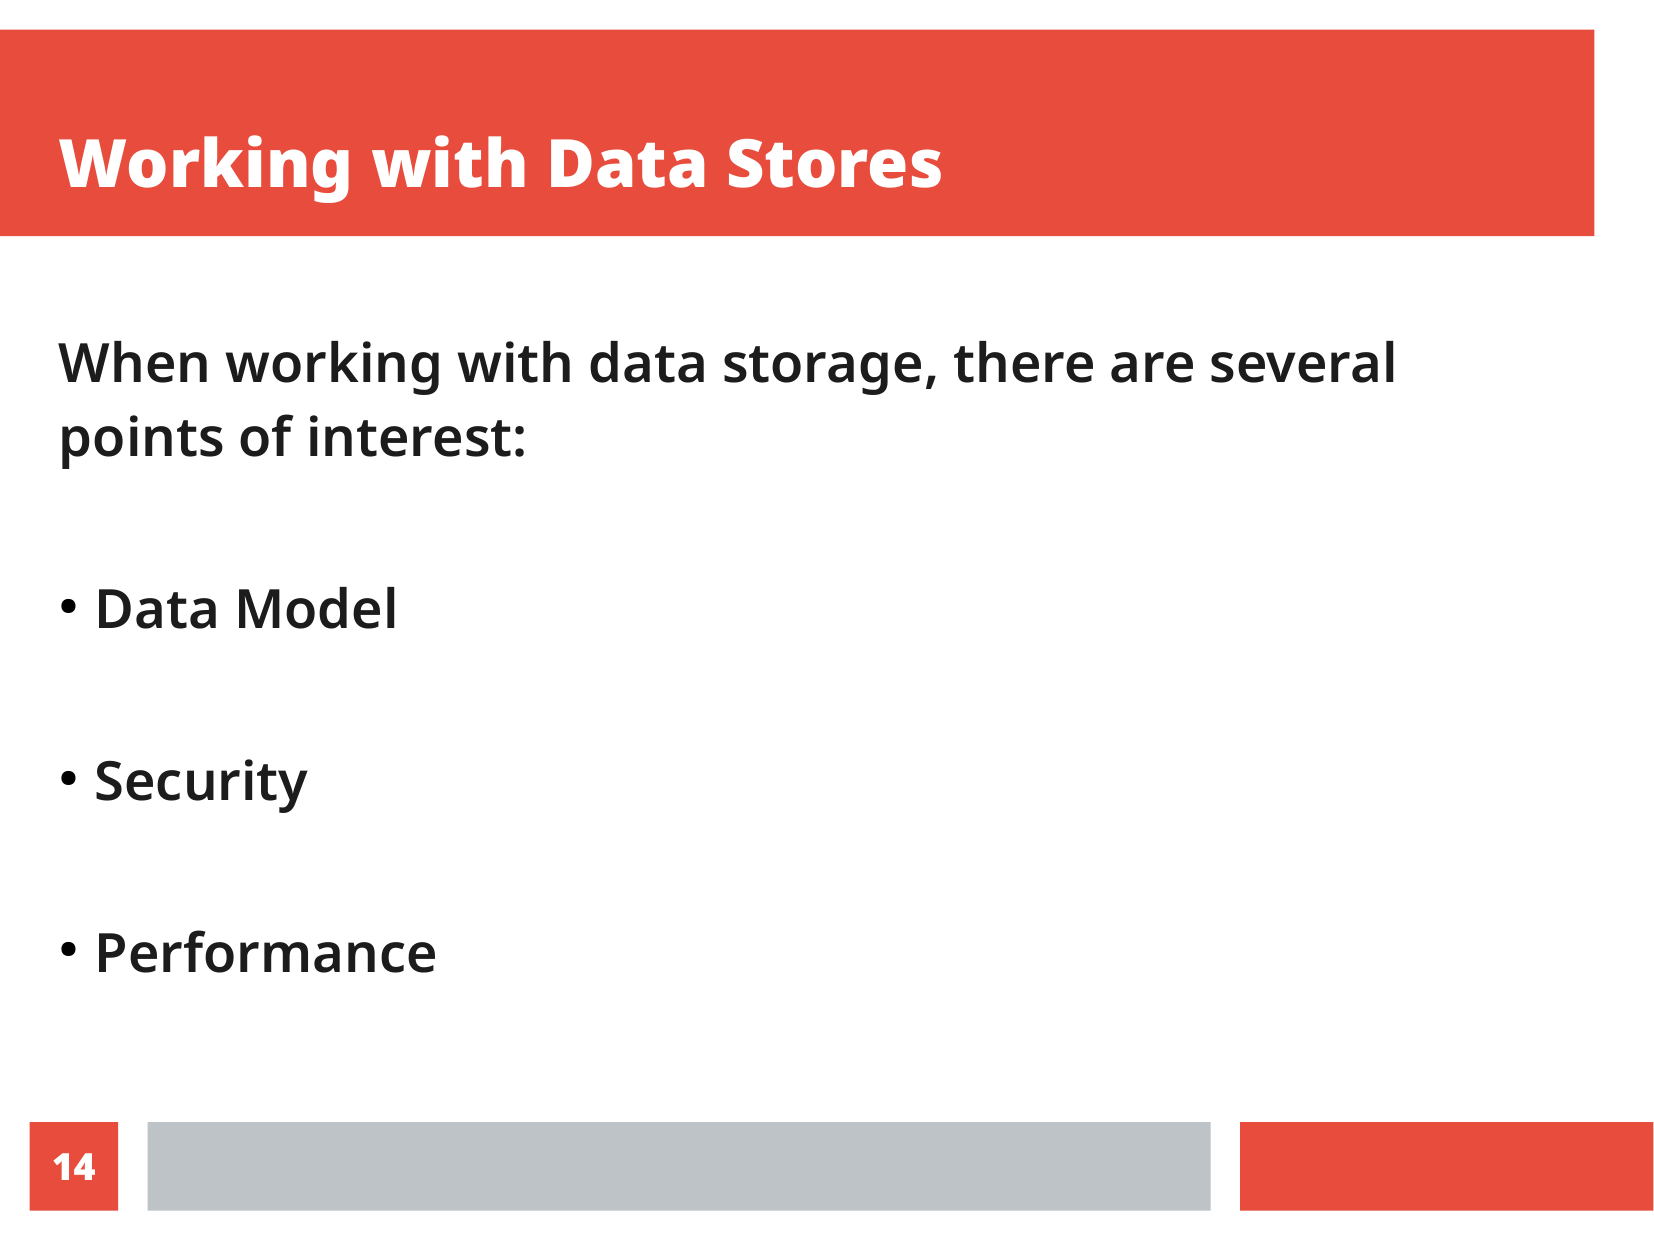

# Working with Data Stores
When working with data storage, there are several points of interest:
Data Model
Security
Performance
14